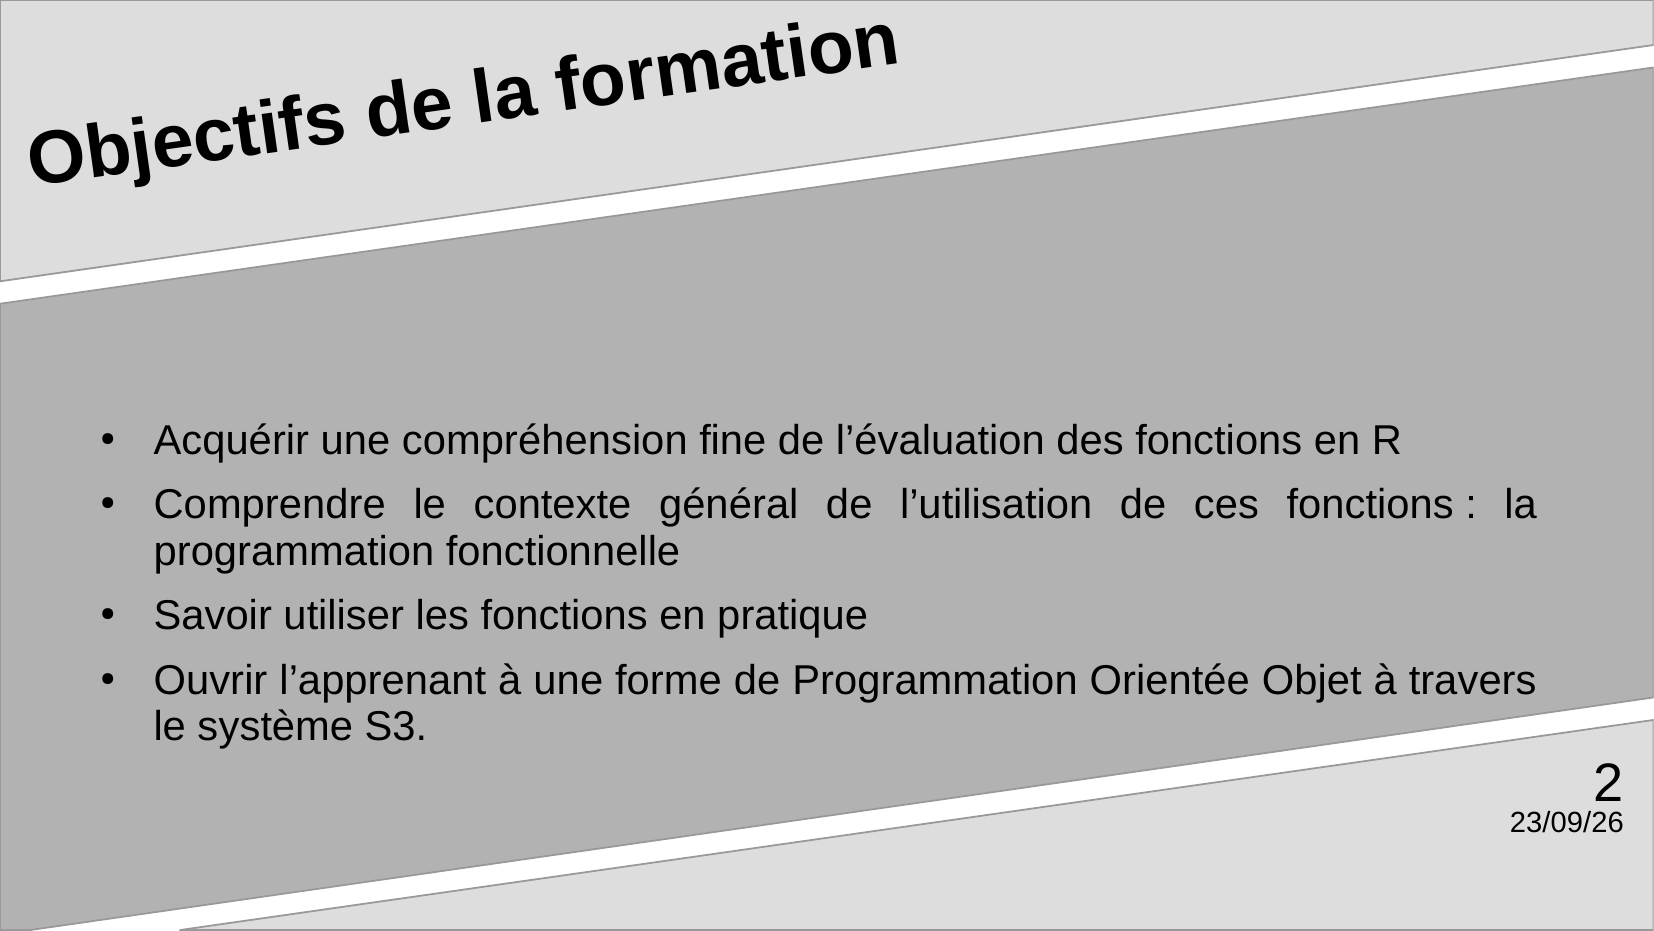

Objectifs de la formation
# Acquérir une compréhension fine de l’évaluation des fonctions en R
Comprendre le contexte général de l’utilisation de ces fonctions : la programmation fonctionnelle
Savoir utiliser les fonctions en pratique
Ouvrir l’apprenant à une forme de Programmation Orientée Objet à travers le système S3.
2